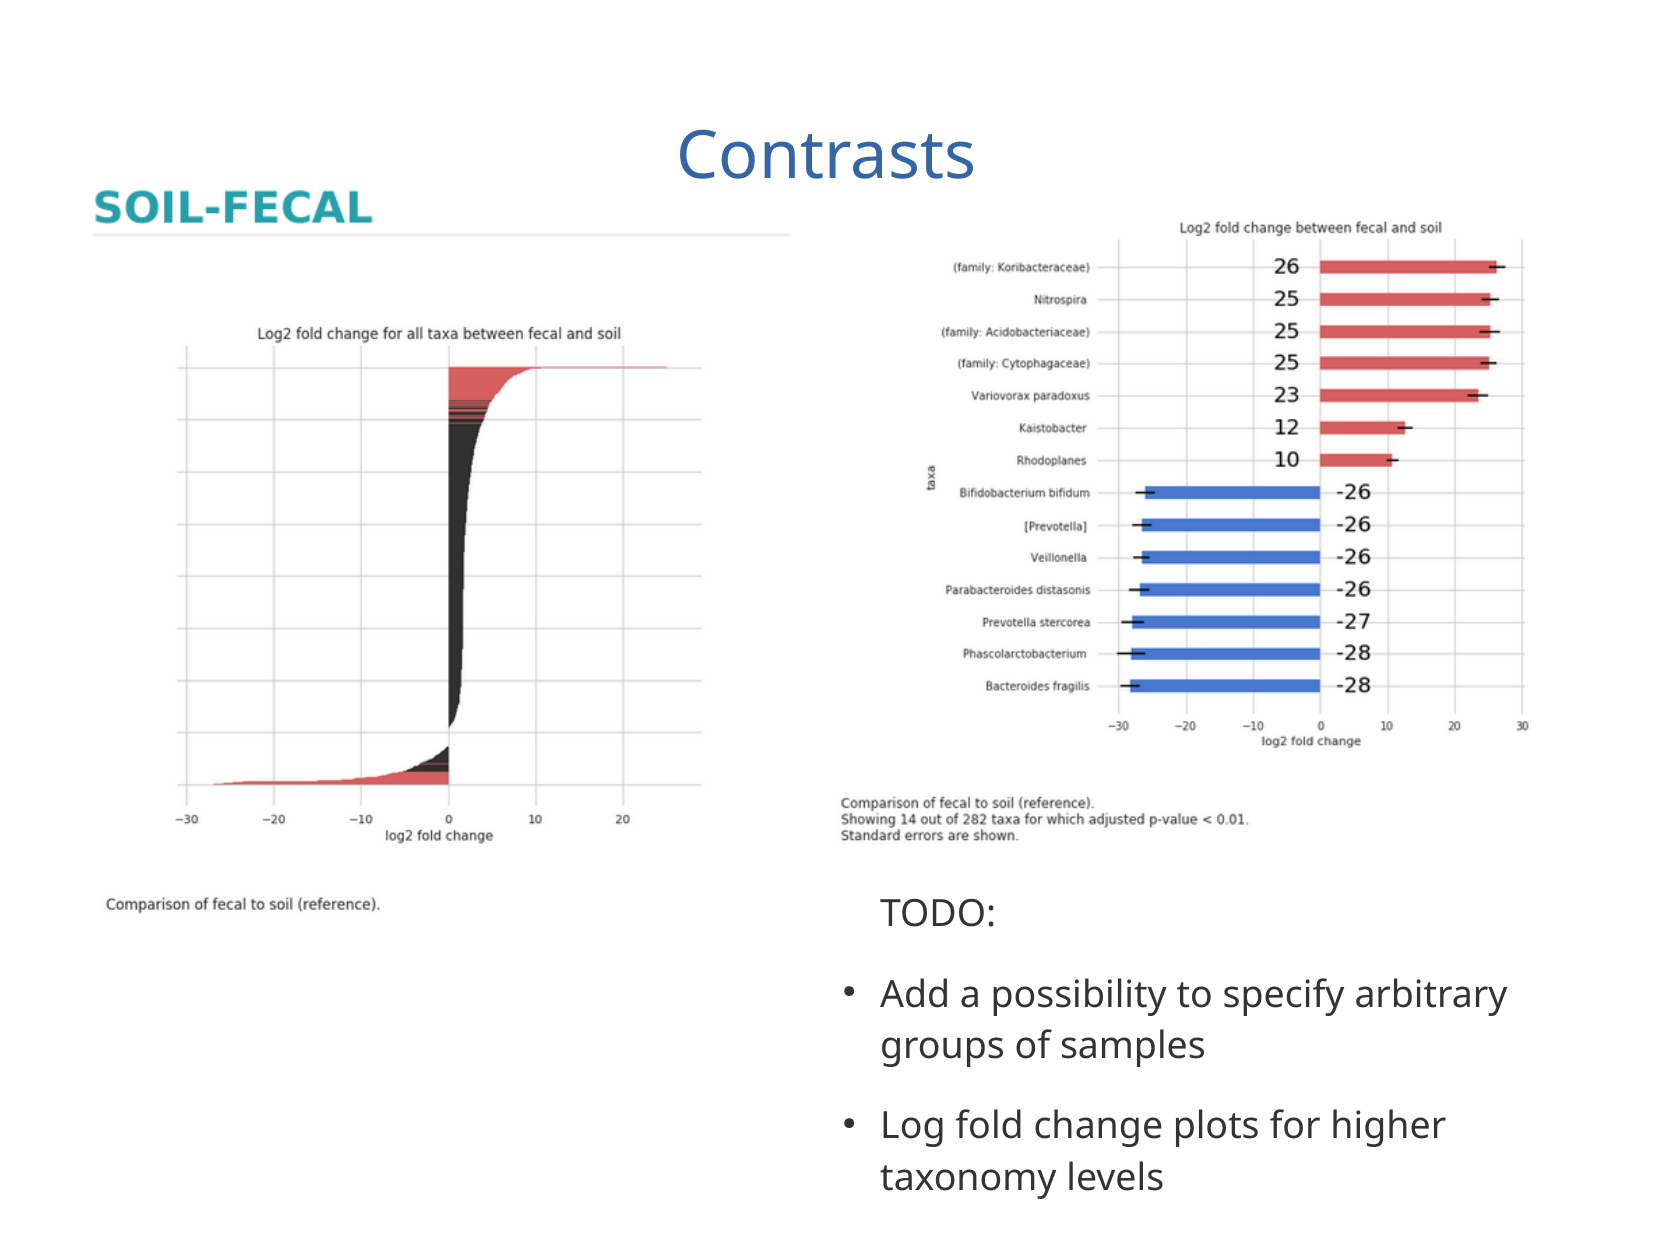

# Contrasts
TODO:
Add a possibility to specify arbitrary groups of samples
Log fold change plots for higher taxonomy levels